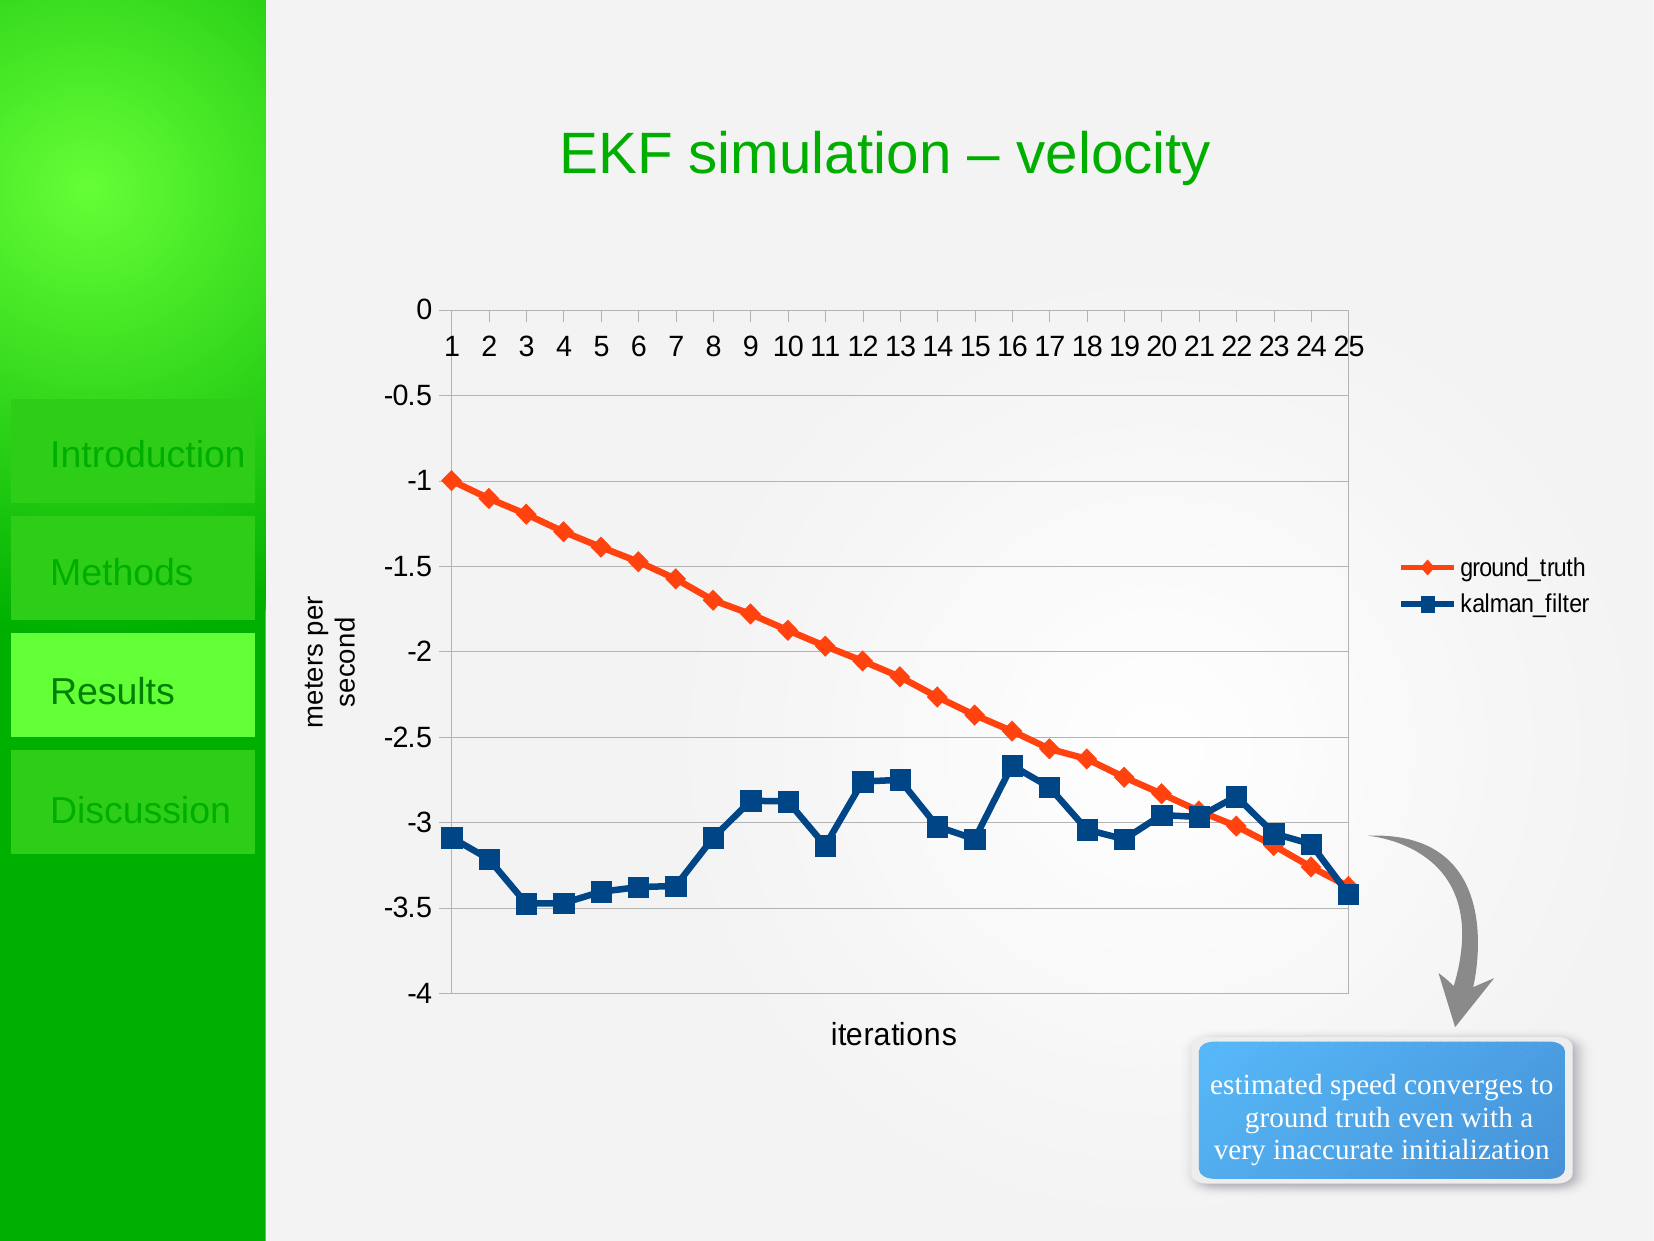

# EKF simulation – velocity
Introduction
Methods
Results
Discussion
estimated speed converges to
ground truth even with a
very inaccurate initialization